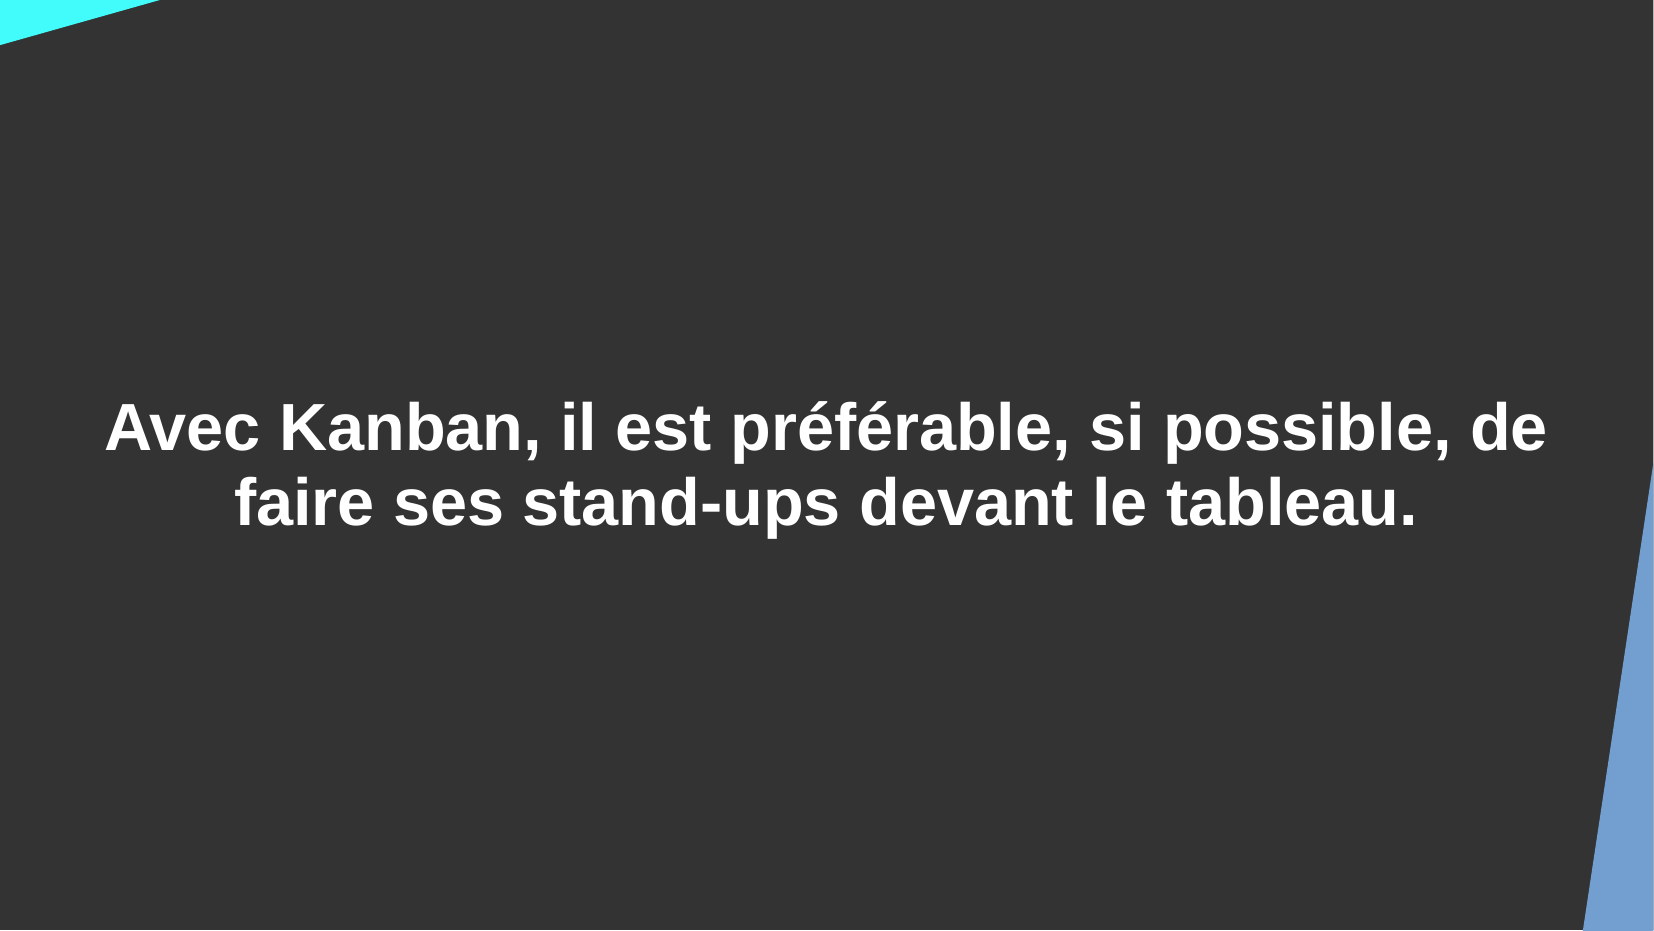

# Avec Kanban, il est préférable, si possible, de faire ses stand-ups devant le tableau.